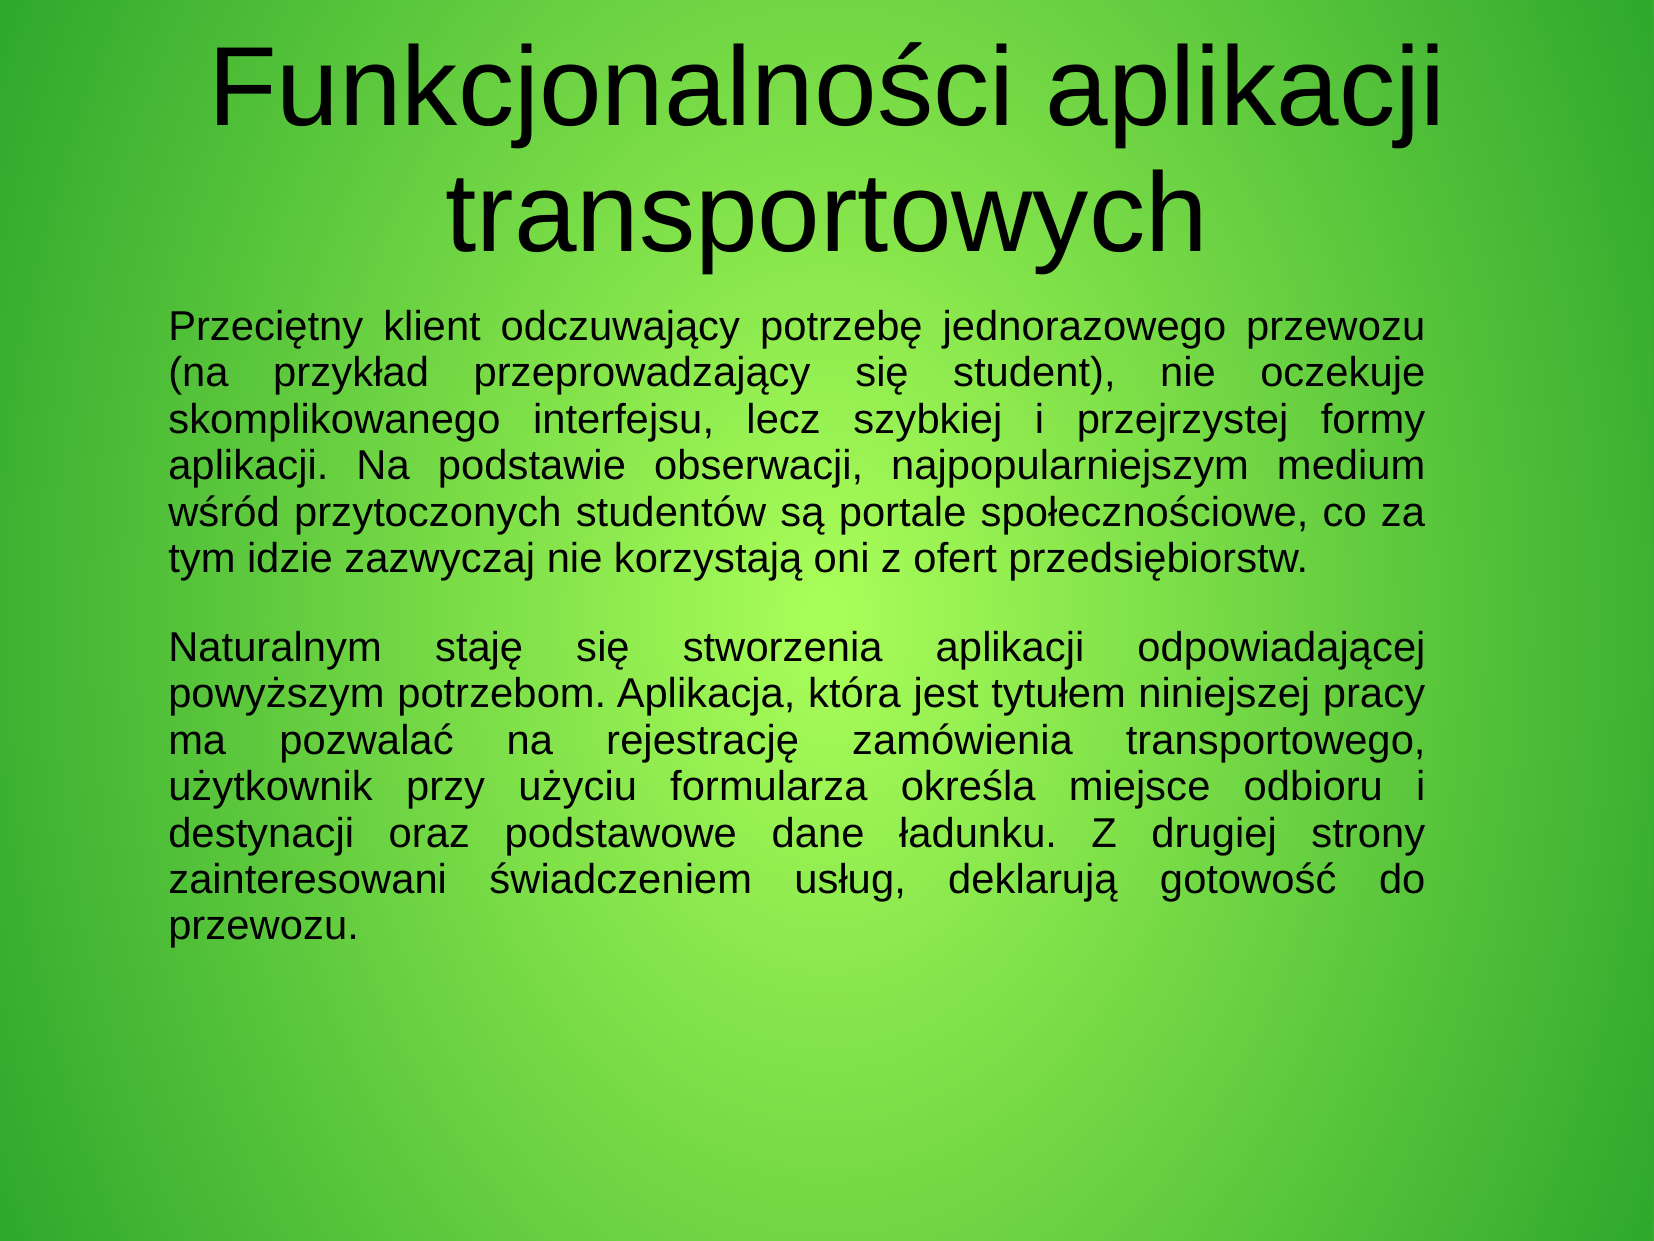

# Funkcjonalności aplikacji transportowych
Przeciętny klient odczuwający potrzebę jednorazowego przewozu (na przykład przeprowadzający się student), nie oczekuje skomplikowanego interfejsu, lecz szybkiej i przejrzystej formy aplikacji. Na podstawie obserwacji, najpopularniejszym medium wśród przytoczonych studentów są portale społecznościowe, co za tym idzie zazwyczaj nie korzystają oni z ofert przedsiębiorstw.
Naturalnym staję się stworzenia aplikacji odpowiadającej powyższym potrzebom. Aplikacja, która jest tytułem niniejszej pracy ma pozwalać na rejestrację zamówienia transportowego, użytkownik przy użyciu formularza określa miejsce odbioru i destynacji oraz podstawowe dane ładunku. Z drugiej strony zainteresowani świadczeniem usług, deklarują gotowość do przewozu.